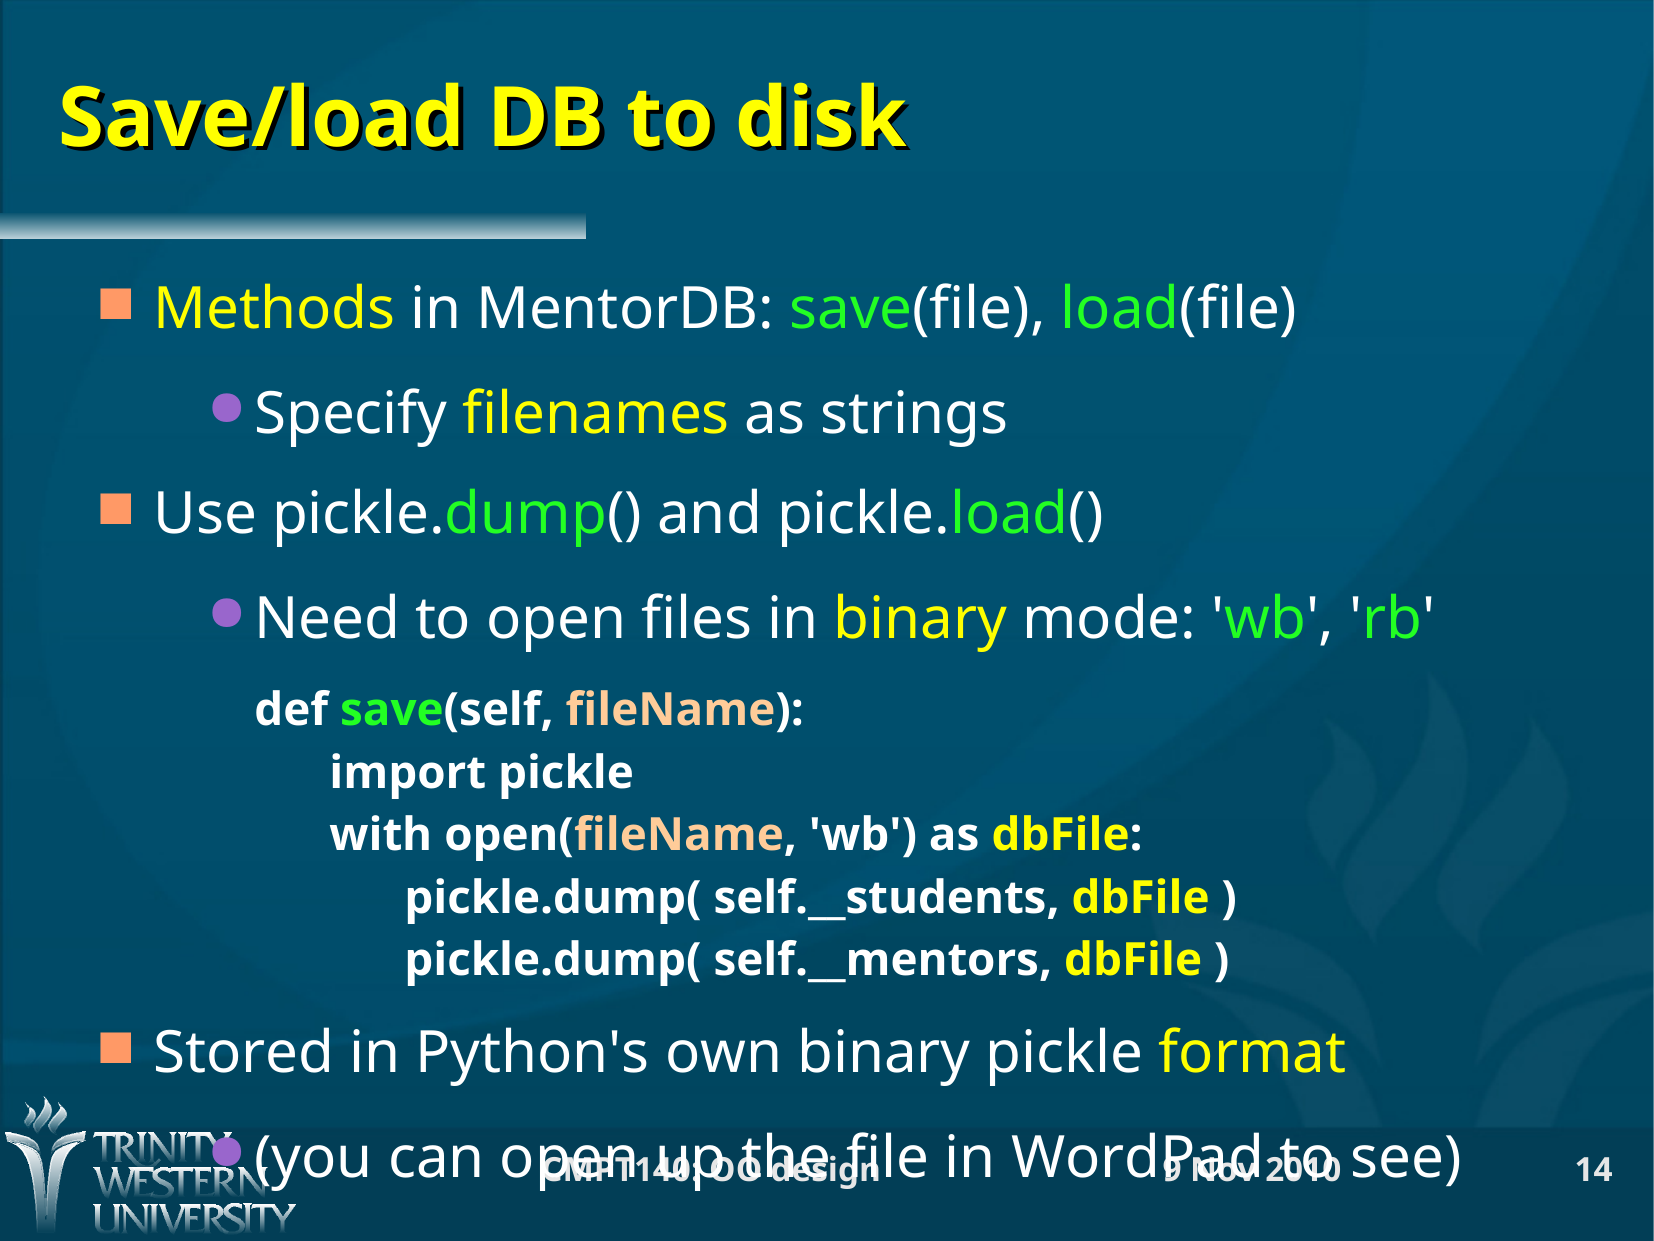

# Save/load DB to disk
Methods in MentorDB: save(file), load(file)
Specify filenames as strings
Use pickle.dump() and pickle.load()
Need to open files in binary mode: 'wb', 'rb'
def save(self, fileName):
	import pickle
	with open(fileName, 'wb') as dbFile:
		pickle.dump( self.__students, dbFile )
		pickle.dump( self.__mentors, dbFile )
Stored in Python's own binary pickle format
(you can open up the file in WordPad to see)
CMPT140: OO design
9 Nov 2010
14